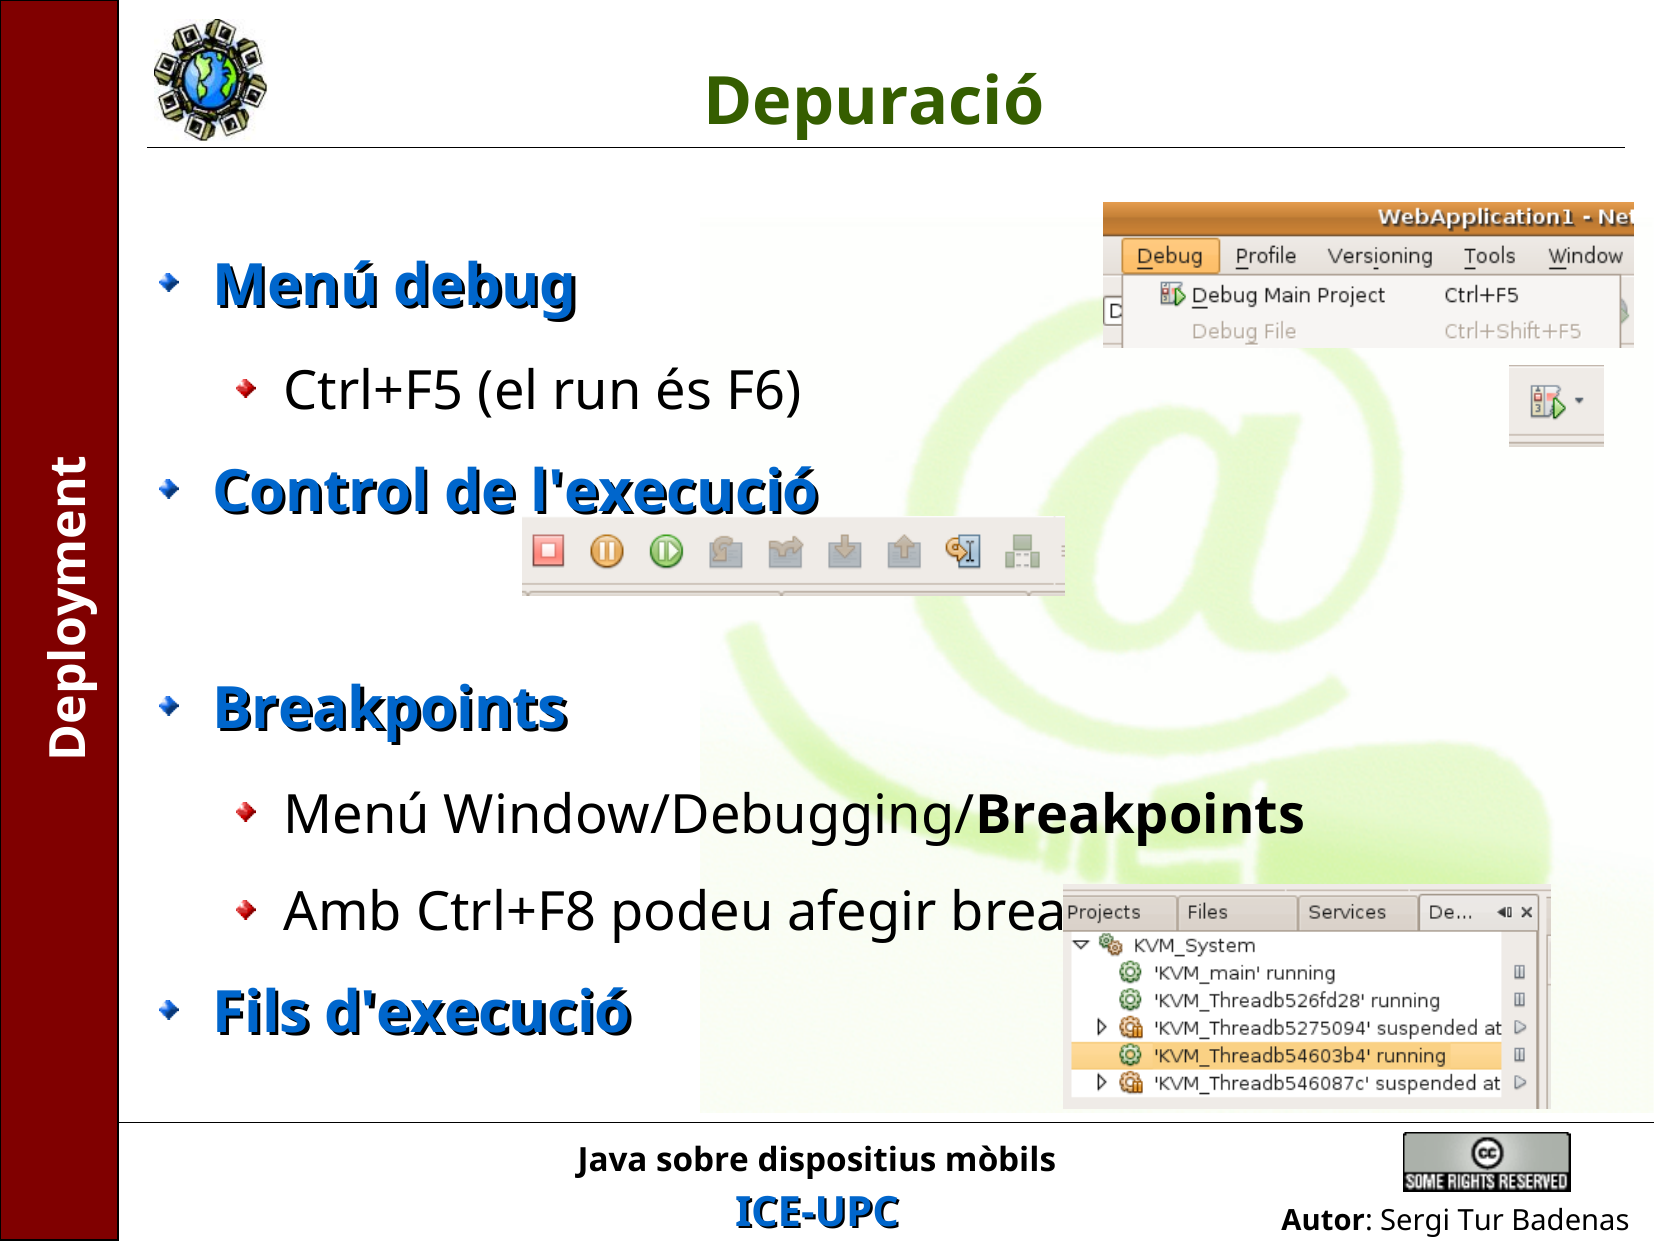

# Depuració
Menú debug
Ctrl+F5 (el run és F6)
Control de l'execució
Breakpoints
Menú Window/Debugging/Breakpoints
Amb Ctrl+F8 podeu afegir breakpoints
Fils d'execució